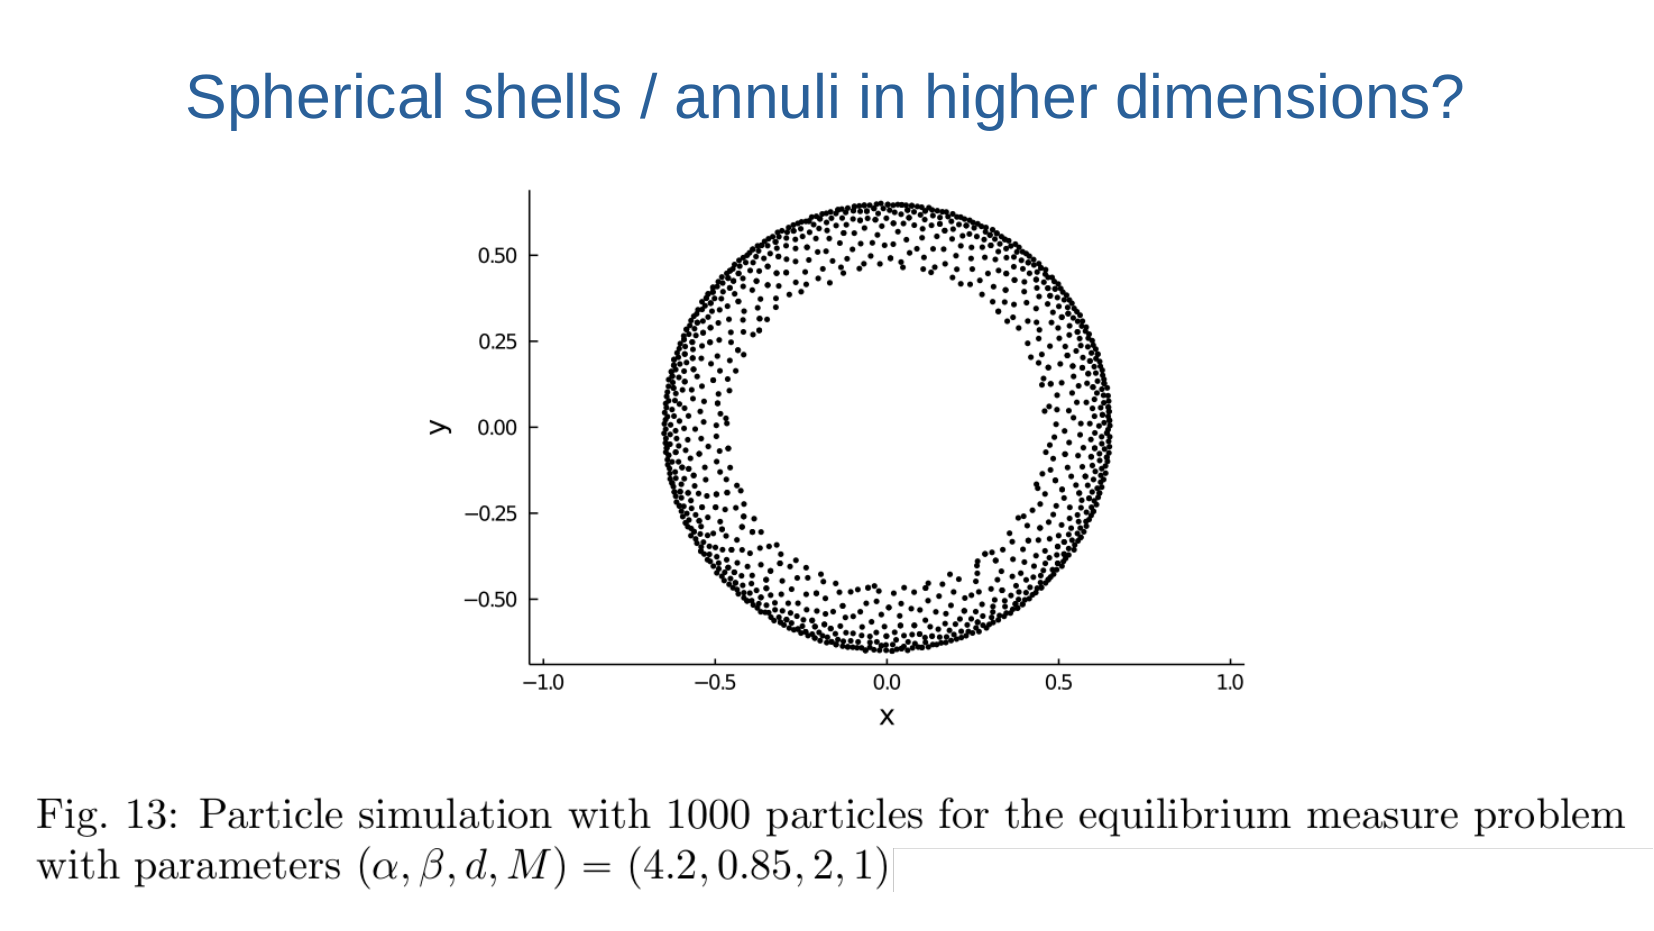

# Spherical shells / annuli in higher dimensions?